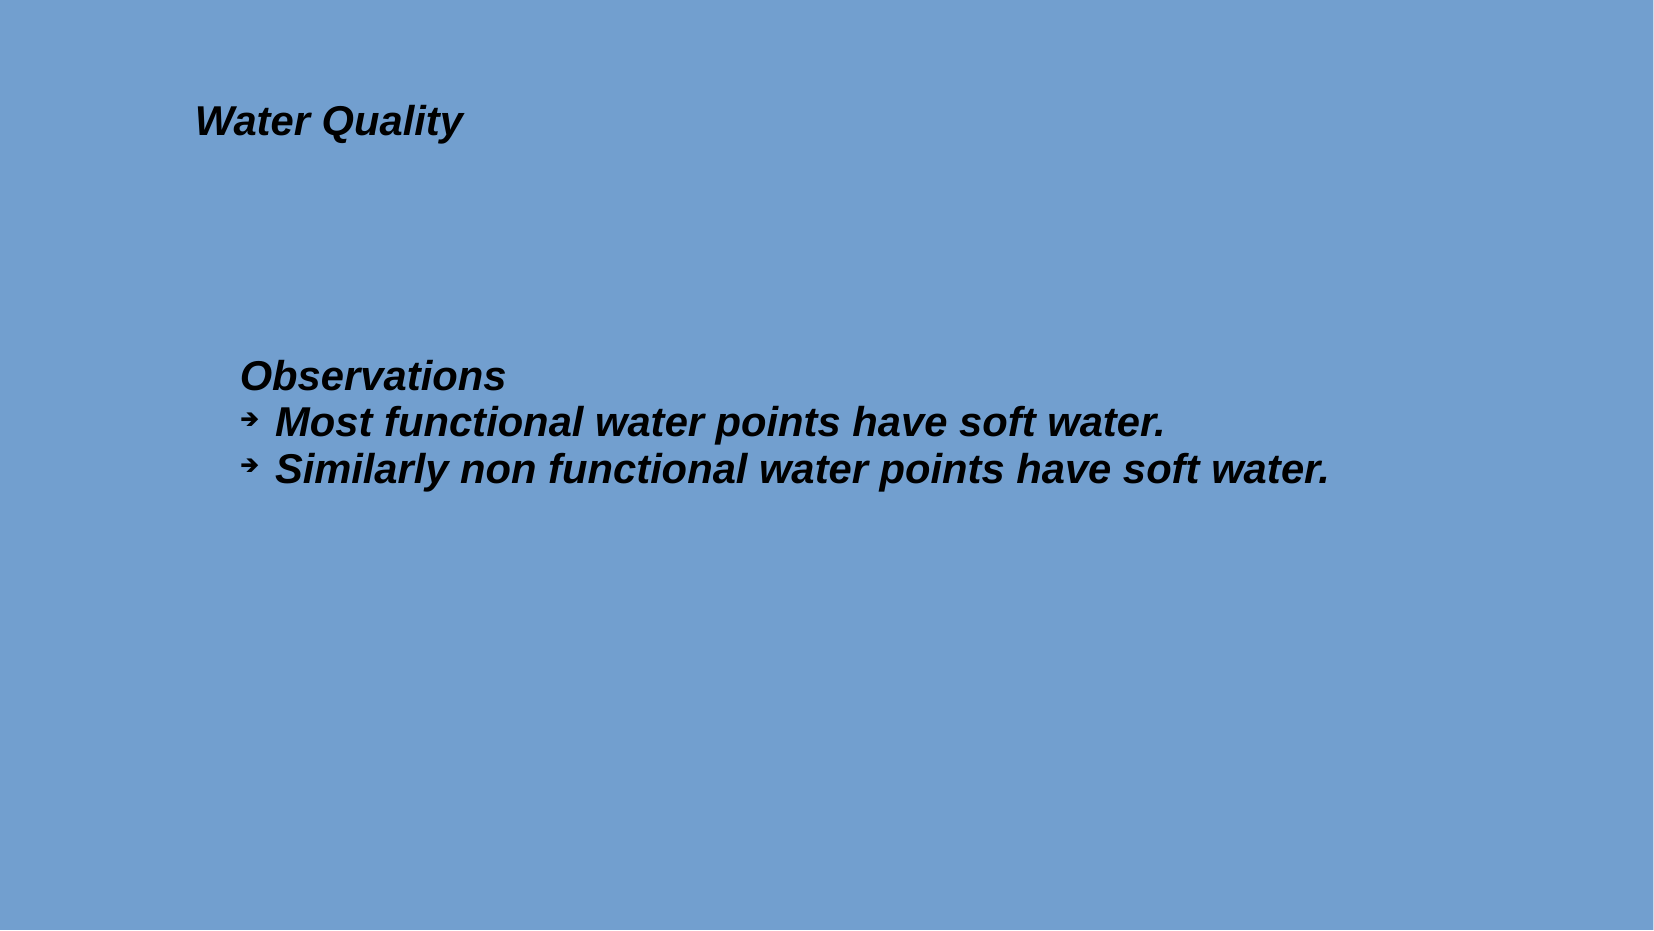

Water Quality
Observations
Most functional water points have soft water.
Similarly non functional water points have soft water.